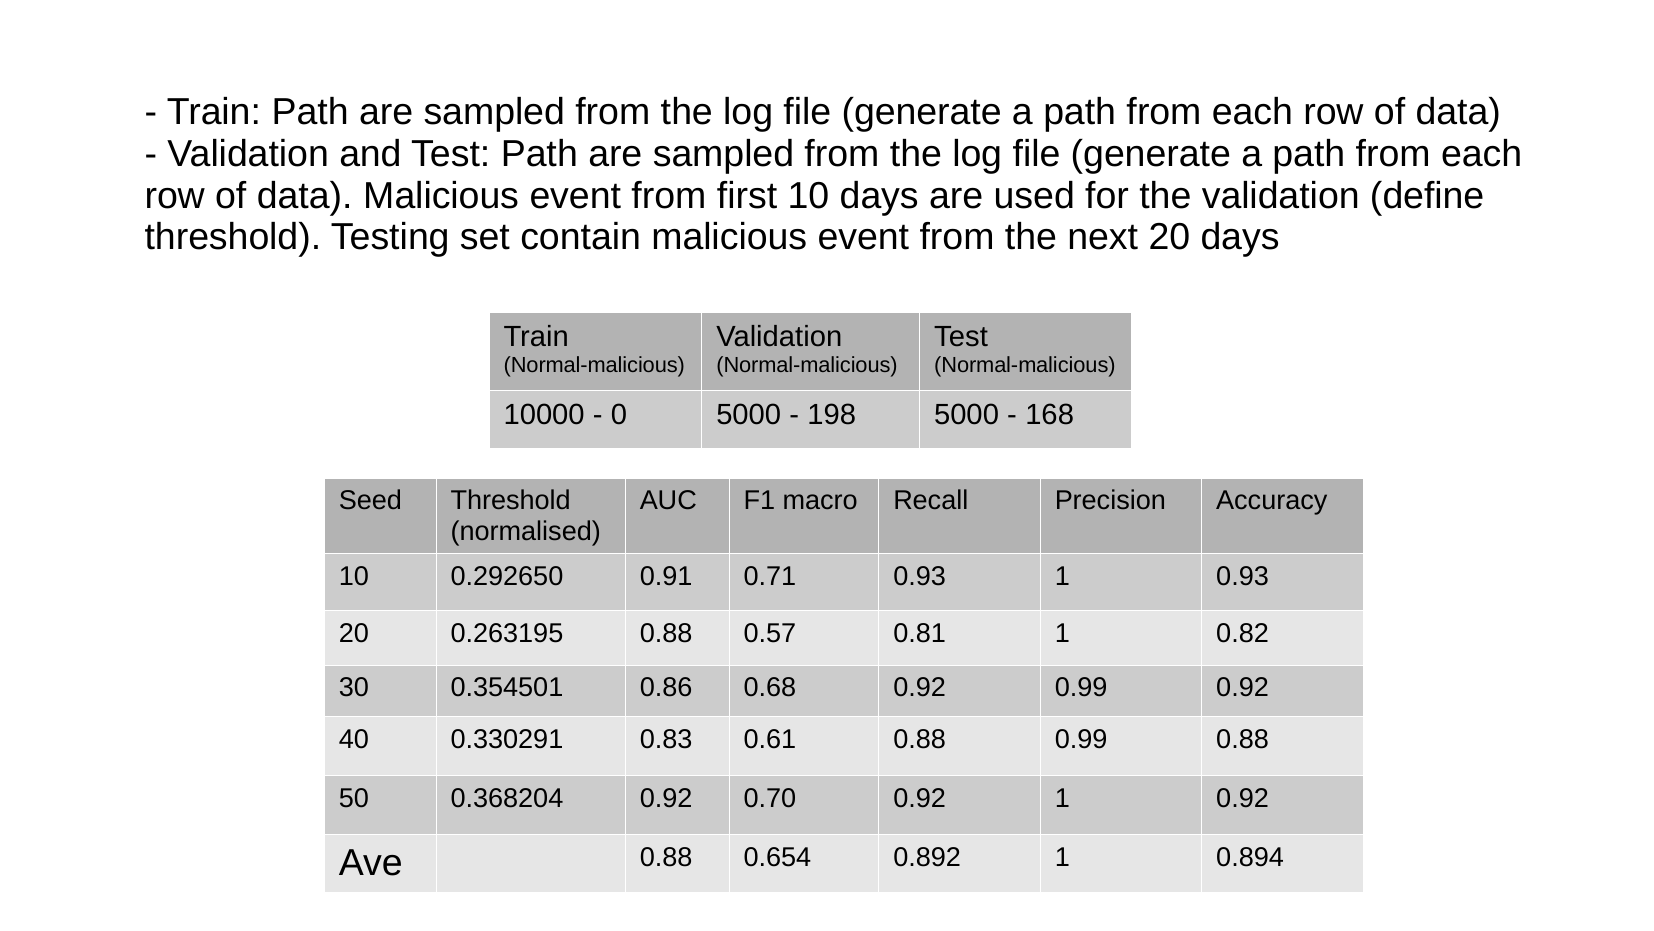

- Train: Path are sampled from the log file (generate a path from each row of data)
- Validation and Test: Path are sampled from the log file (generate a path from each row of data). Malicious event from first 10 days are used for the validation (define threshold). Testing set contain malicious event from the next 20 days
| Train (Normal-malicious) | Validation (Normal-malicious) | Test (Normal-malicious) |
| --- | --- | --- |
| 10000 - 0 | 5000 - 198 | 5000 - 168 |
| Seed | Threshold (normalised) | AUC | F1 macro | Recall | Precision | Accuracy |
| --- | --- | --- | --- | --- | --- | --- |
| 10 | 0.292650 | 0.91 | 0.71 | 0.93 | 1 | 0.93 |
| 20 | 0.263195 | 0.88 | 0.57 | 0.81 | 1 | 0.82 |
| 30 | 0.354501 | 0.86 | 0.68 | 0.92 | 0.99 | 0.92 |
| 40 | 0.330291 | 0.83 | 0.61 | 0.88 | 0.99 | 0.88 |
| 50 | 0.368204 | 0.92 | 0.70 | 0.92 | 1 | 0.92 |
| Ave | | 0.88 | 0.654 | 0.892 | 1 | 0.894 |